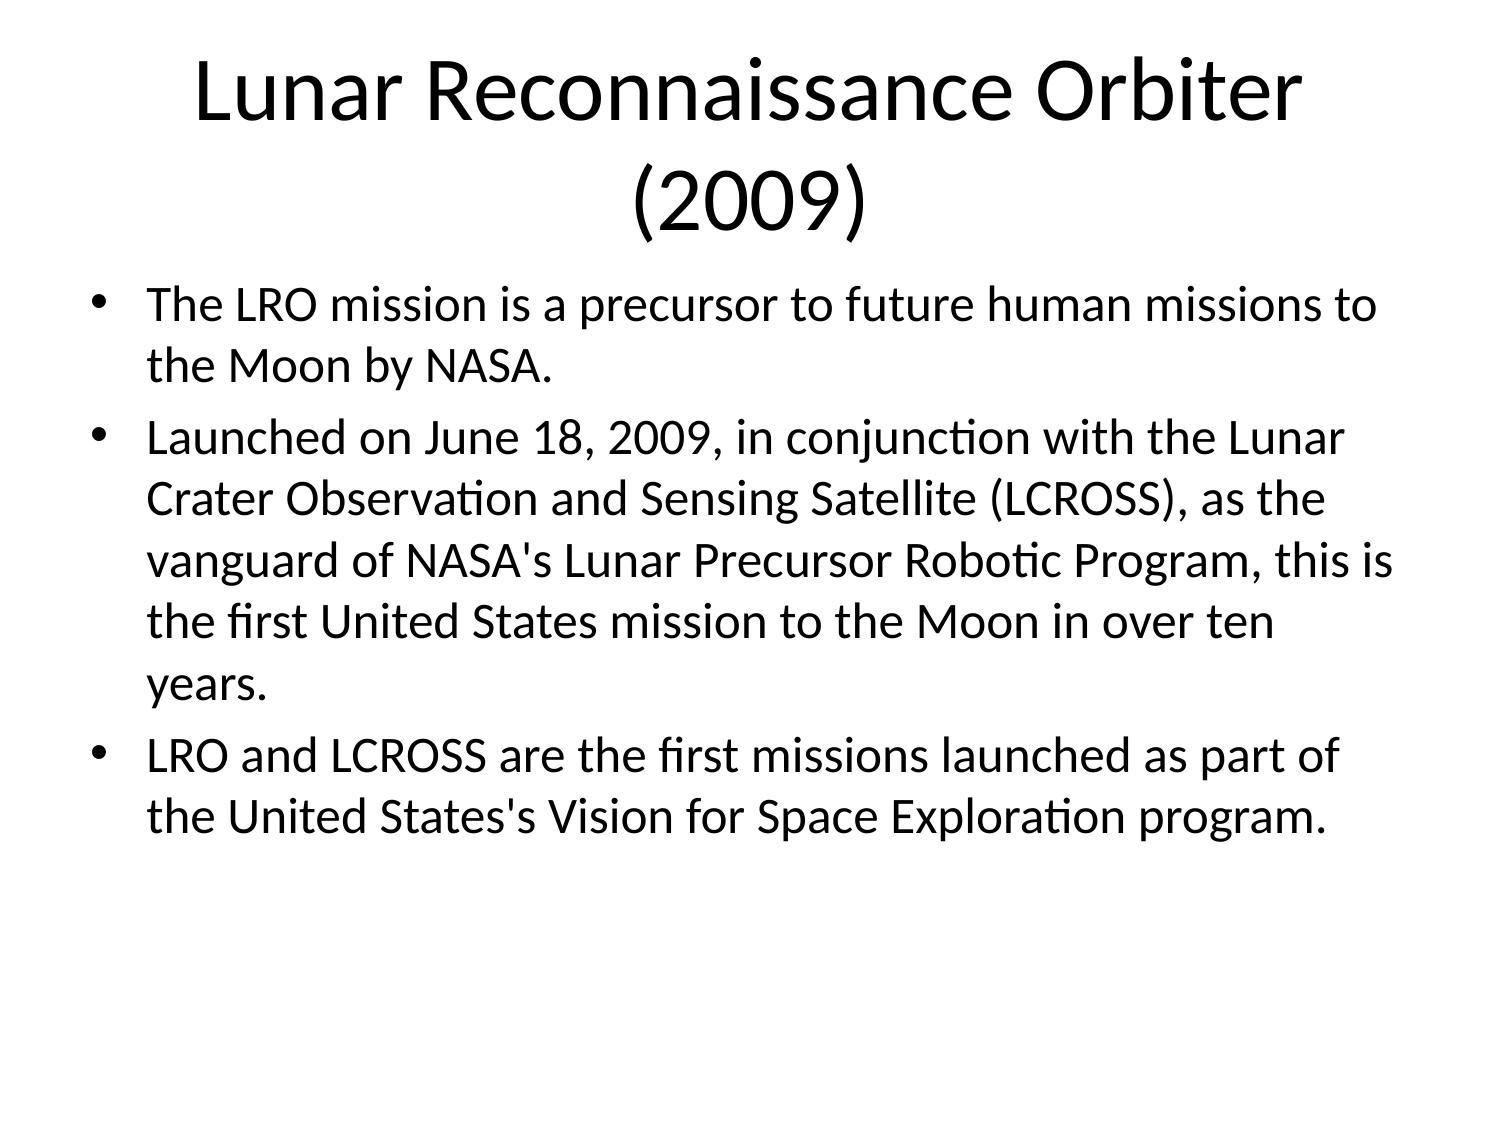

# Lunar Reconnaissance Orbiter (2009)
The LRO mission is a precursor to future human missions to the Moon by NASA.
Launched on June 18, 2009, in conjunction with the Lunar Crater Observation and Sensing Satellite (LCROSS), as the vanguard of NASA's Lunar Precursor Robotic Program, this is the first United States mission to the Moon in over ten years.
LRO and LCROSS are the first missions launched as part of the United States's Vision for Space Exploration program.